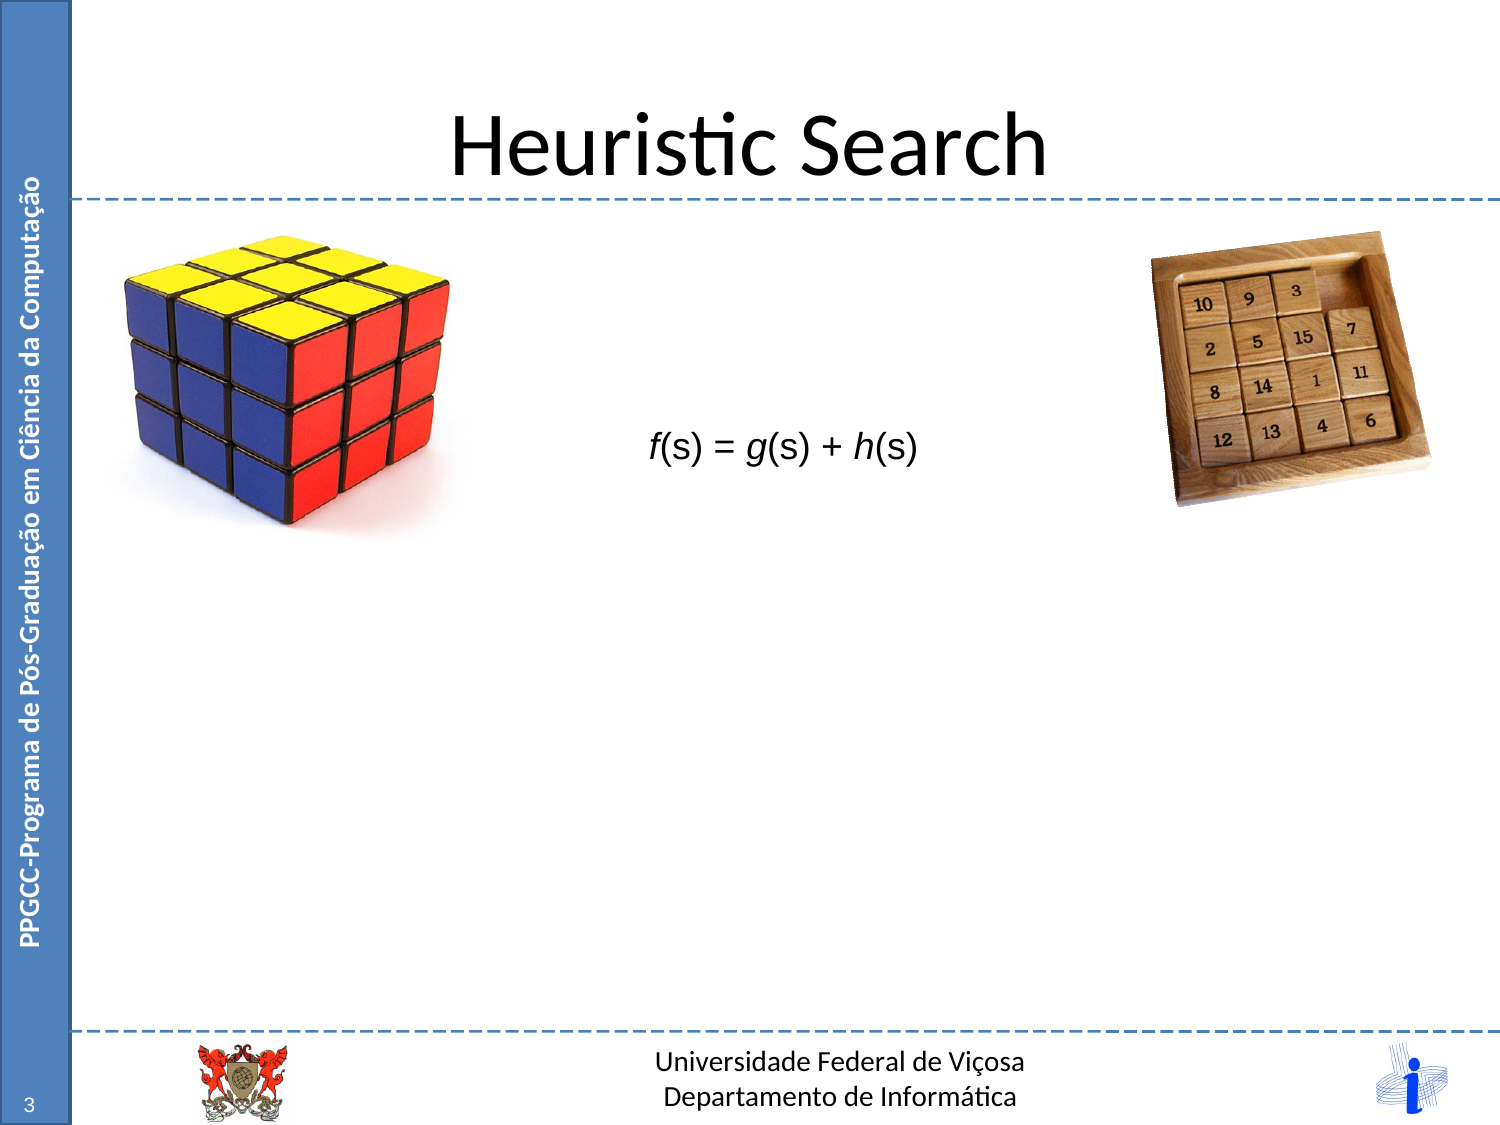

Heuristic Search
 f(s) = g(s) + h(s)
PPGCC-Programa de Pós-Graduação em Ciência da Computação
Universidade Federal de Viçosa
Departamento de Informática
3